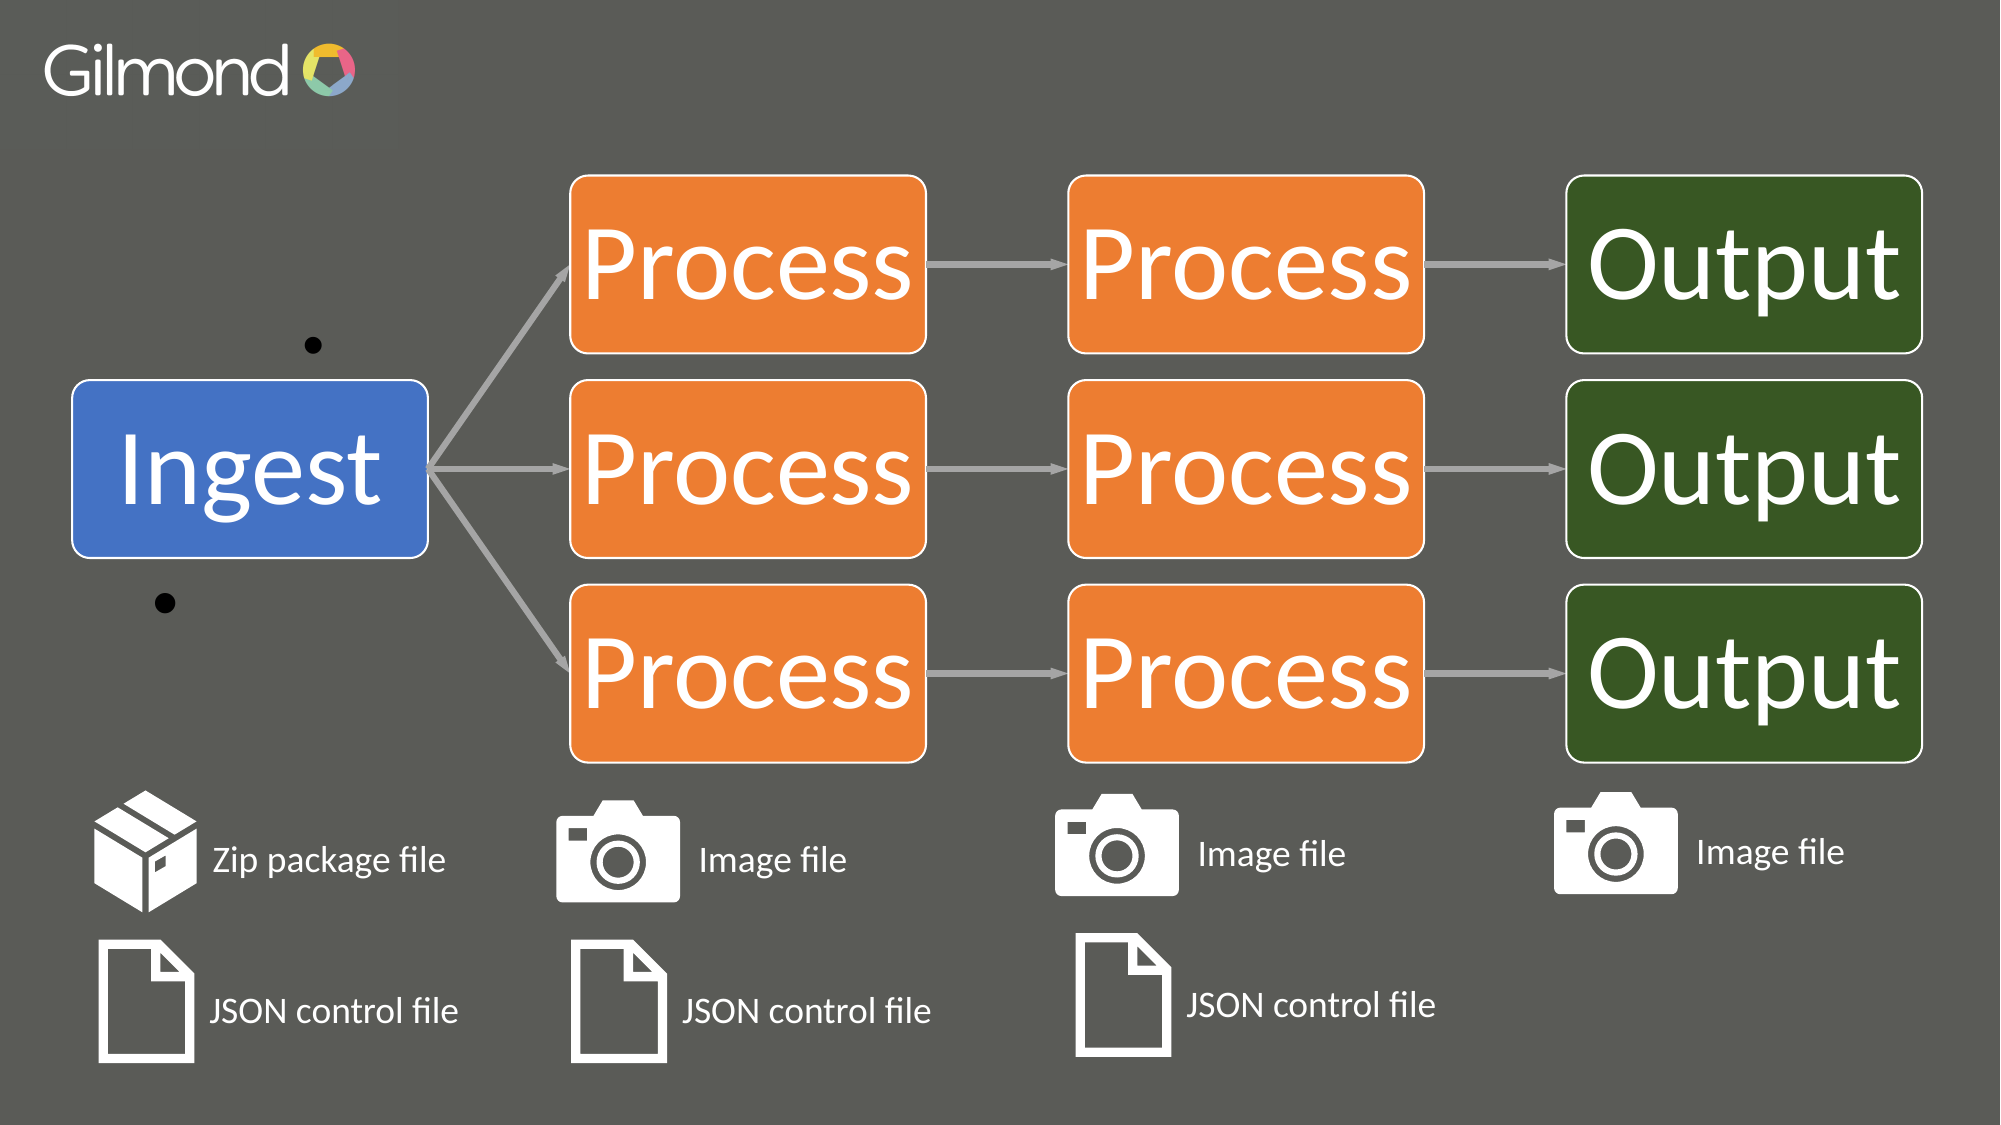

Process
Process
Output
Ingest
Process
Process
Output
Process
Process
Output
Image file
Image file
Image file
Zip package file
JSON control file
JSON control file
JSON control file